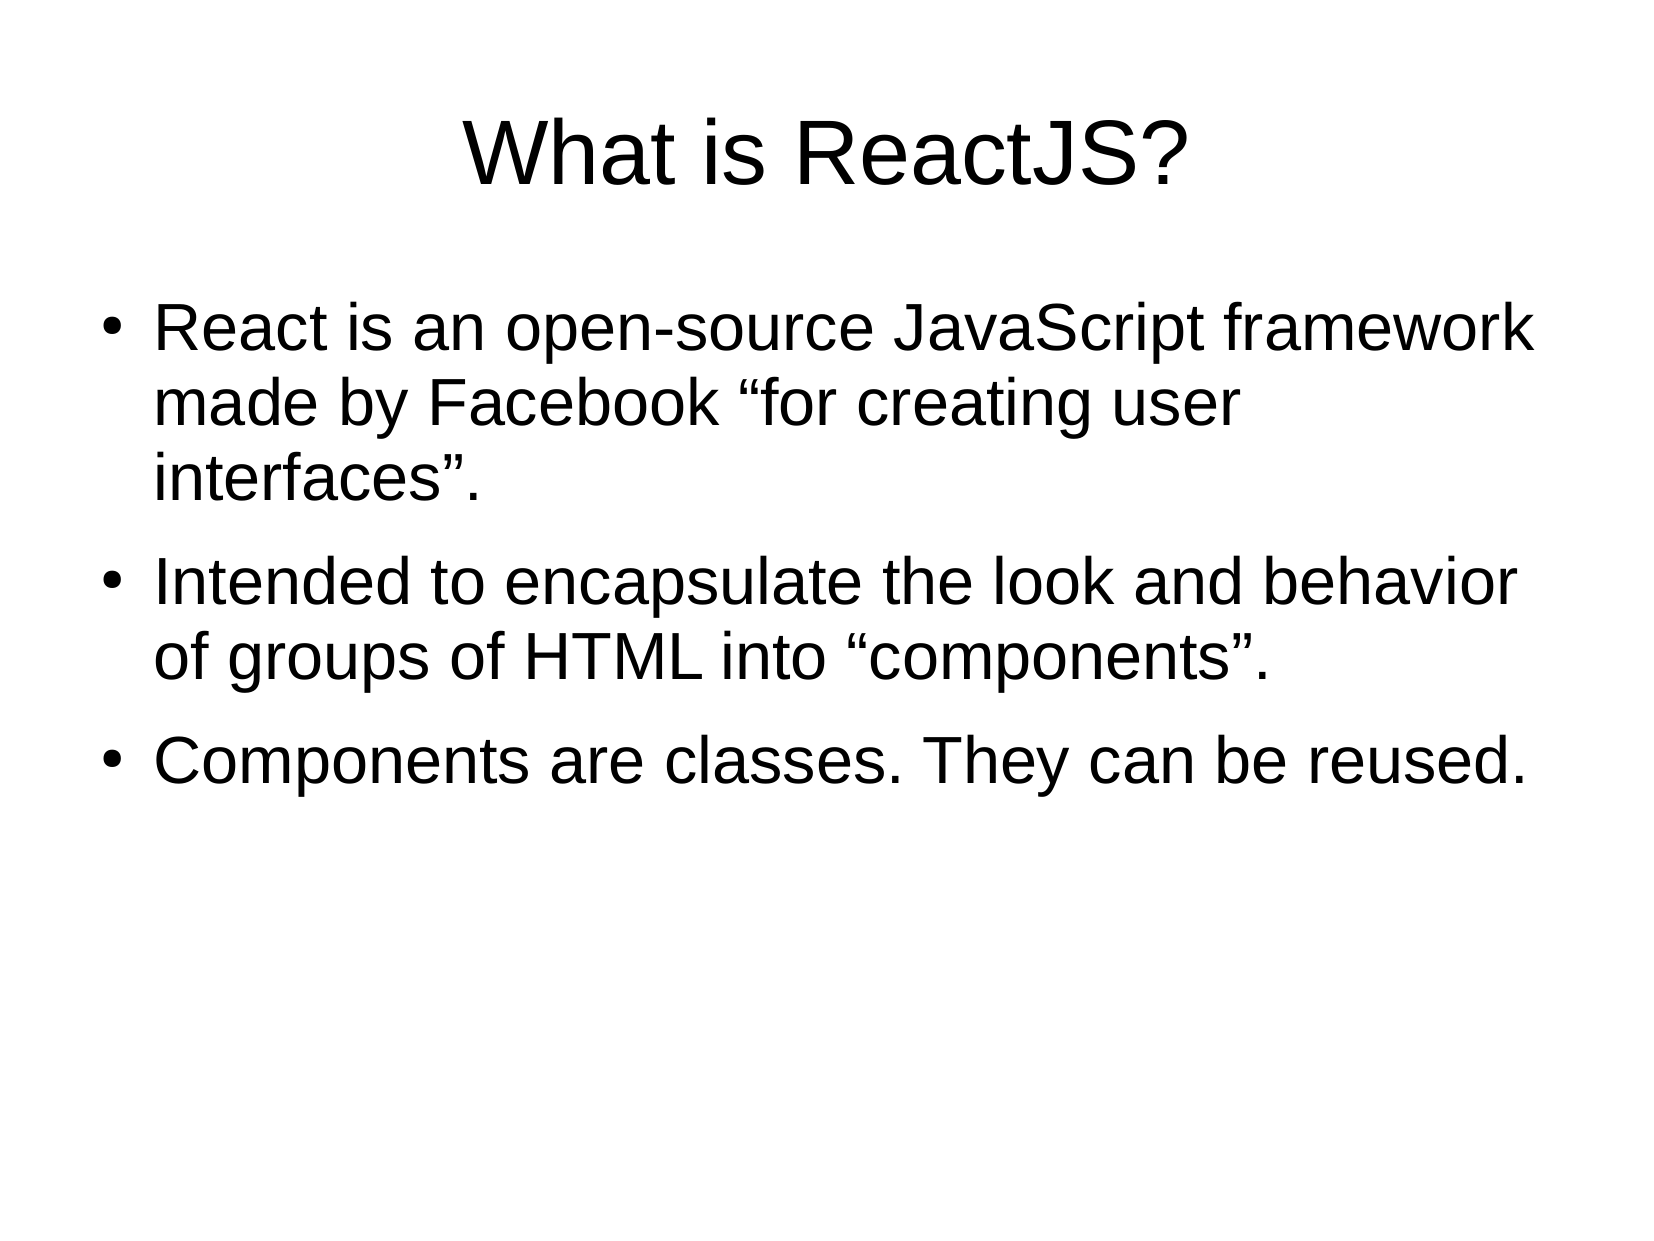

# What is ReactJS?
React is an open-source JavaScript framework made by Facebook “for creating user interfaces”.
Intended to encapsulate the look and behavior of groups of HTML into “components”.
Components are classes. They can be reused.